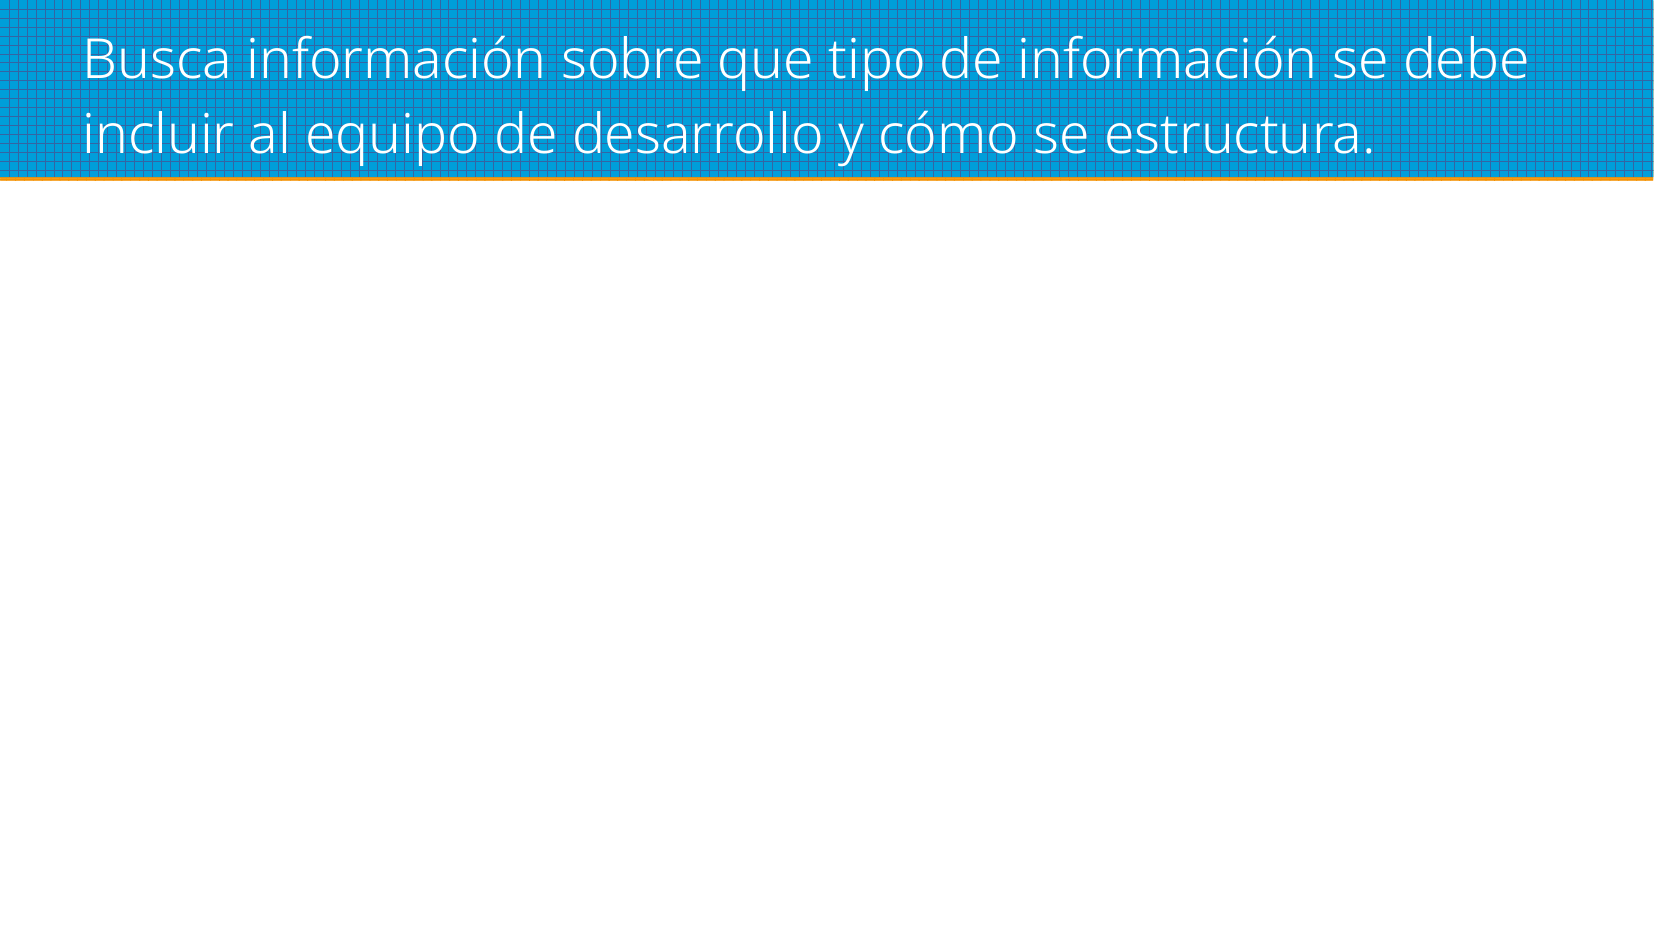

# Busca información sobre que tipo de información se debe incluir al equipo de desarrollo y cómo se estructura.